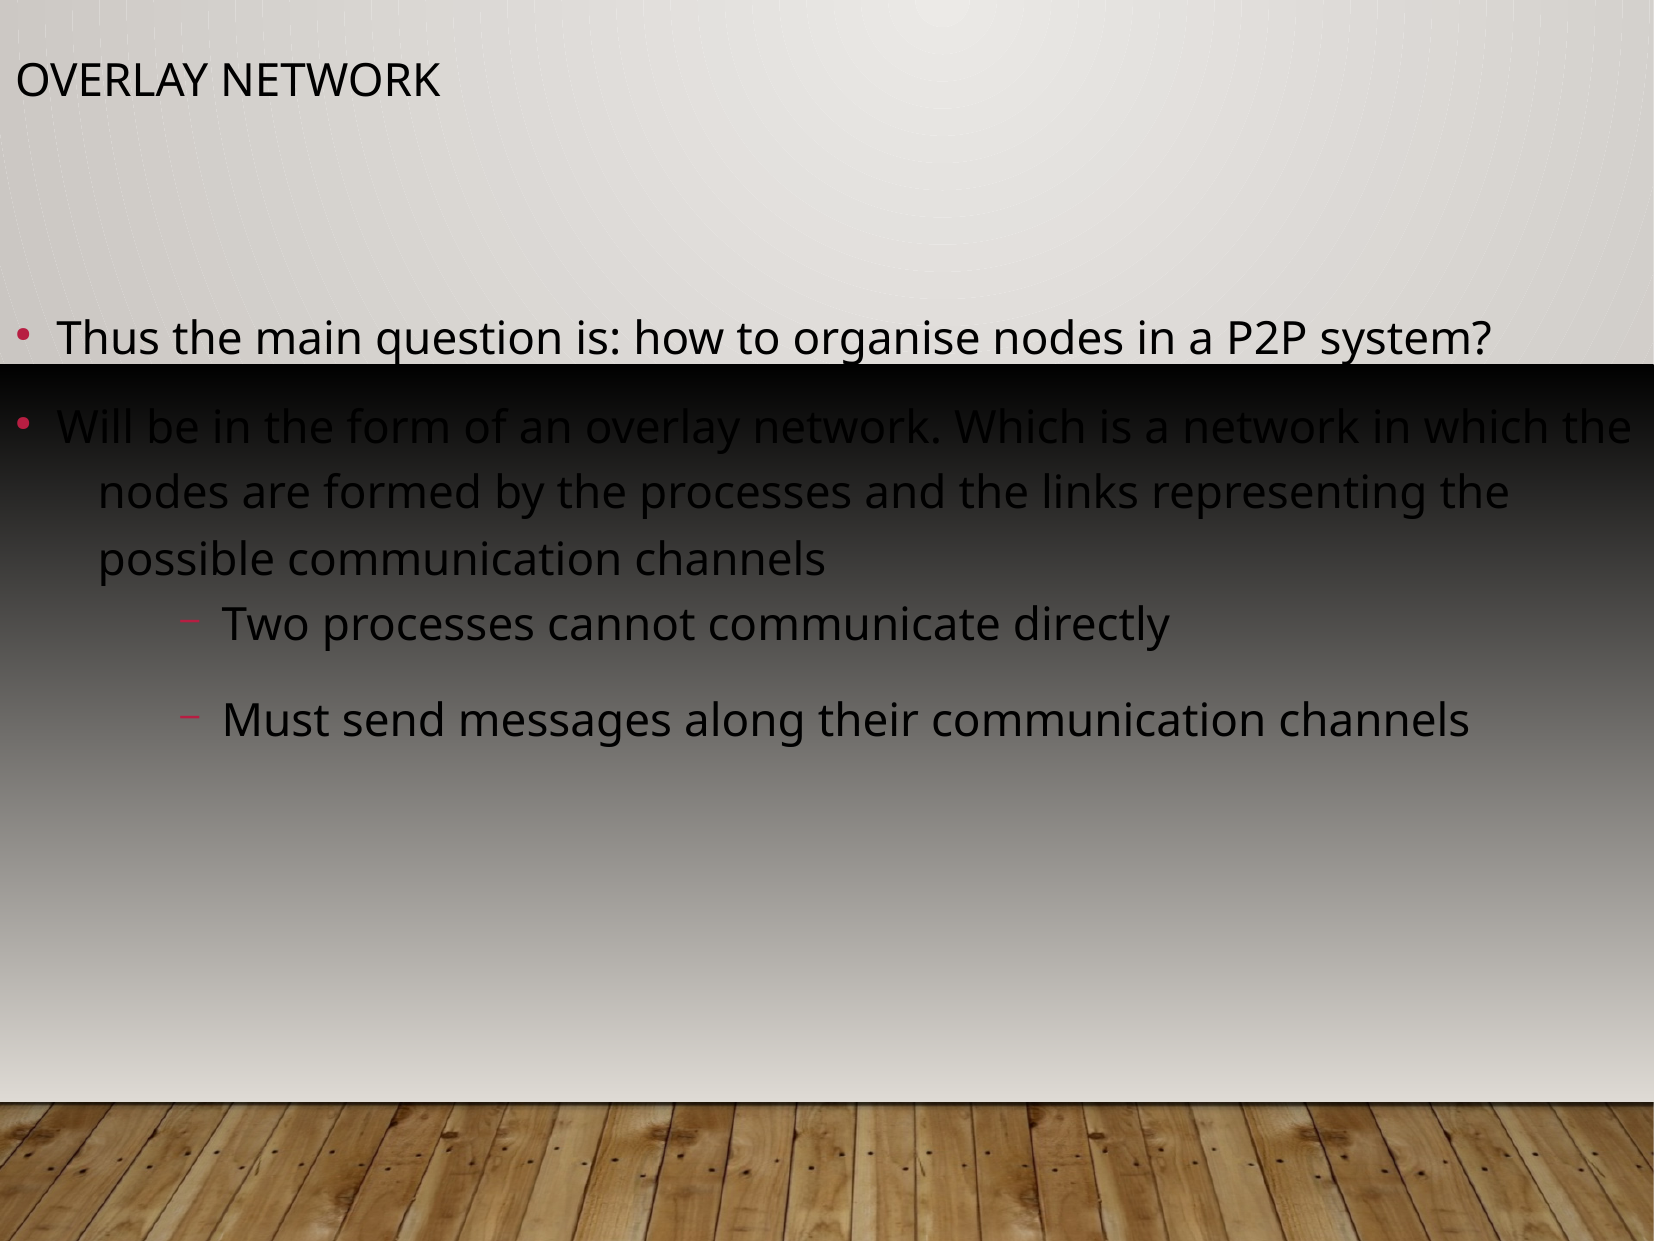

# Overlay Network
Thus the main question is: how to organise nodes in a P2P system?
Will be in the form of an overlay network. Which is a network in which the nodes are formed by the processes and the links representing the possible communication channels
Two processes cannot communicate directly
Must send messages along their communication channels